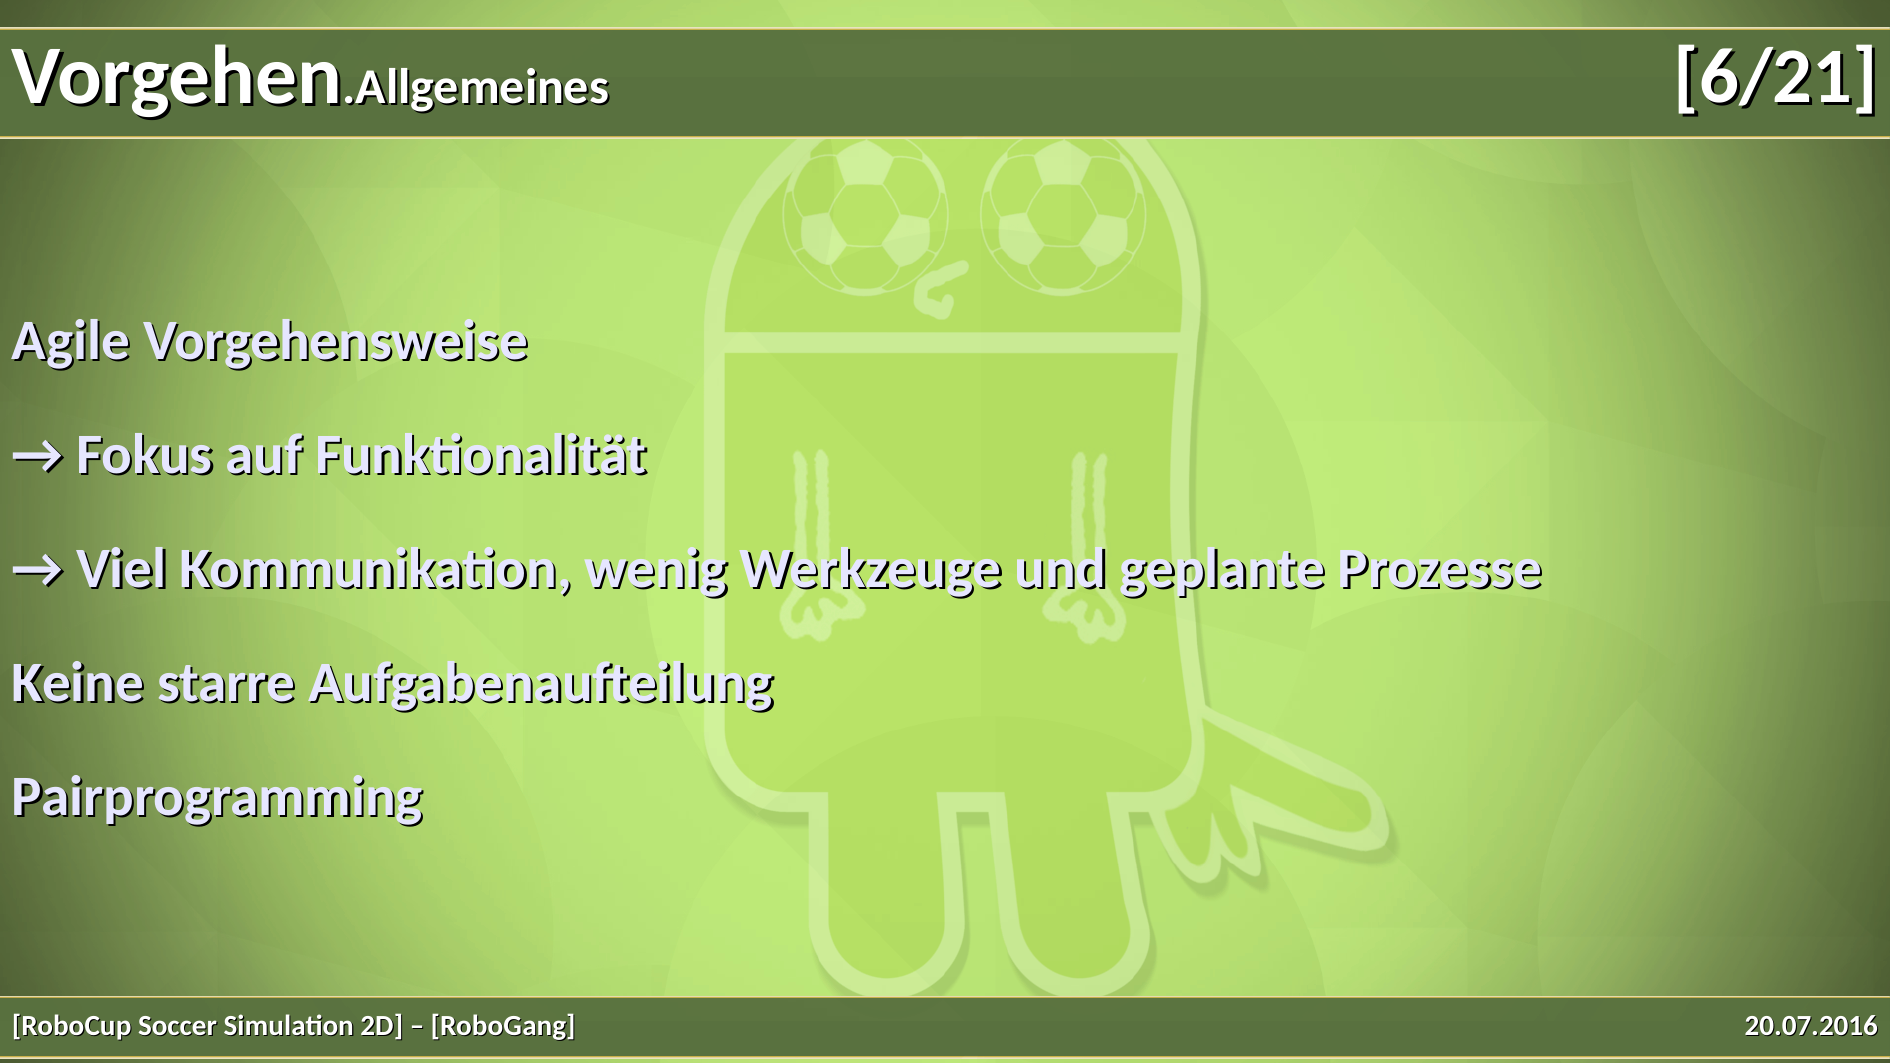

# Vorgehen.Allgemeines
[6/21]
Agile Vorgehensweise
→ Fokus auf Funktionalität
→ Viel Kommunikation, wenig Werkzeuge und geplante Prozesse
Keine starre Aufgabenaufteilung
Pairprogramming
[RoboCup Soccer Simulation 2D] – [RoboGang]
20.07.2016